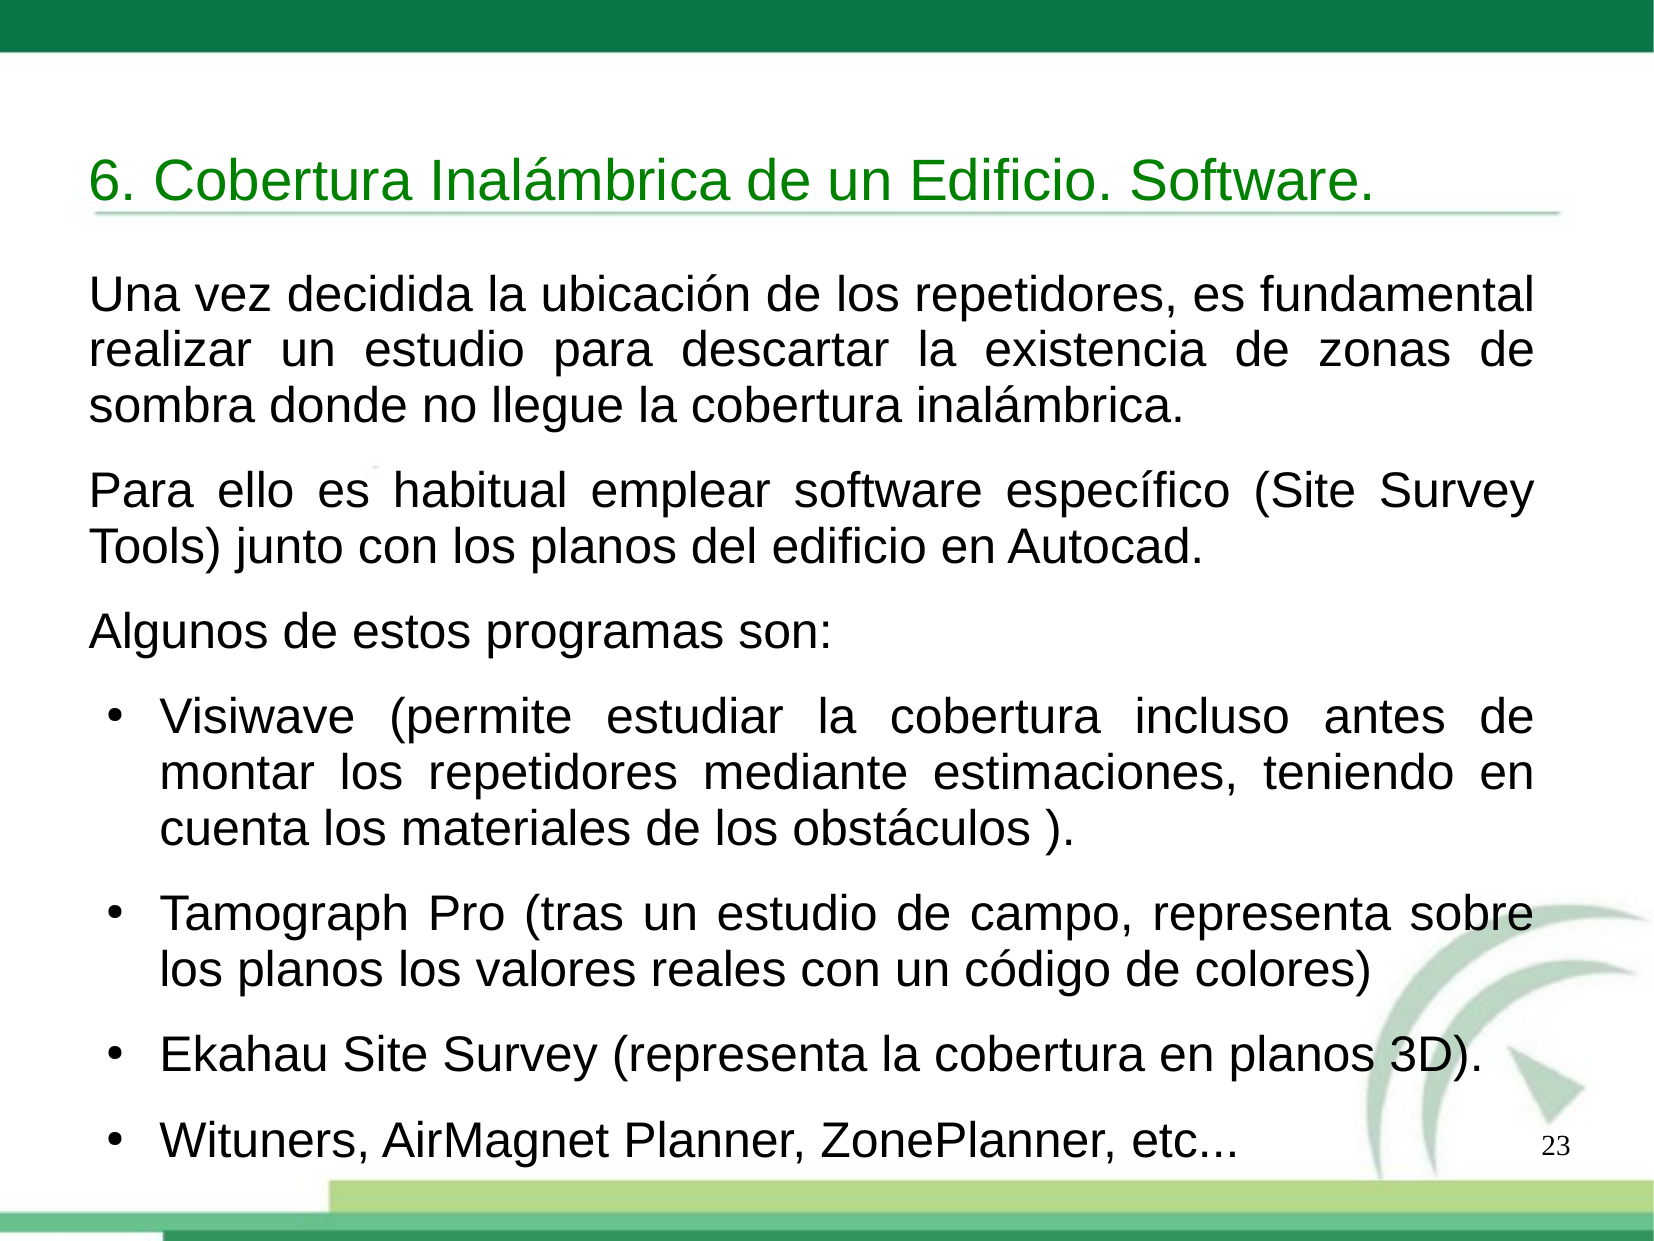

6. Cobertura Inalámbrica de un Edificio. Software.
# Una vez decidida la ubicación de los repetidores, es fundamental realizar un estudio para descartar la existencia de zonas de sombra donde no llegue la cobertura inalámbrica.
Para ello es habitual emplear software específico (Site Survey Tools) junto con los planos del edificio en Autocad.
Algunos de estos programas son:
Visiwave (permite estudiar la cobertura incluso antes de montar los repetidores mediante estimaciones, teniendo en cuenta los materiales de los obstáculos ).
Tamograph Pro (tras un estudio de campo, representa sobre los planos los valores reales con un código de colores)
Ekahau Site Survey (representa la cobertura en planos 3D).
Wituners, AirMagnet Planner, ZonePlanner, etc...
23